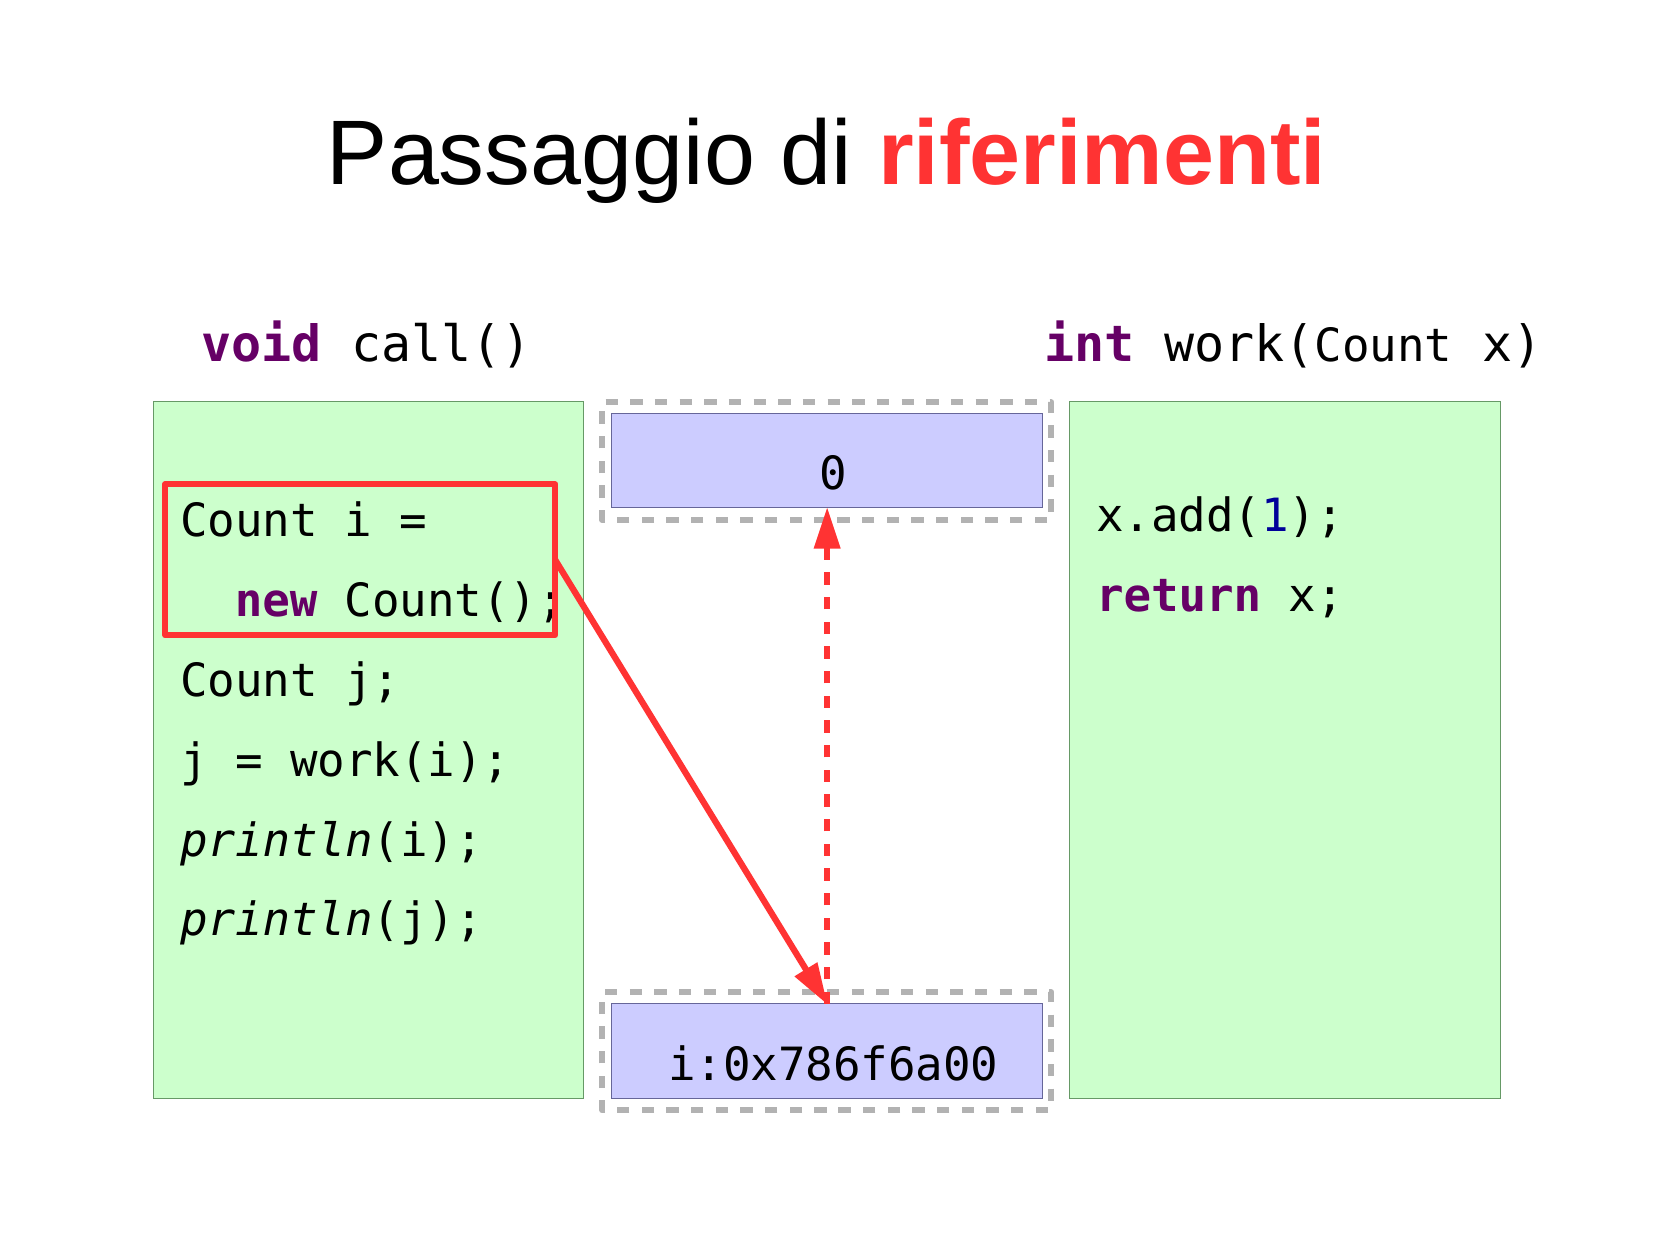

# Passaggio di riferimenti
void call()
int work(Count x)
Count i =
 new Count();
Count j;
j = work(i);
println(i);
println(j);
x.add(1);
return x;
0
i:0x786f6a00